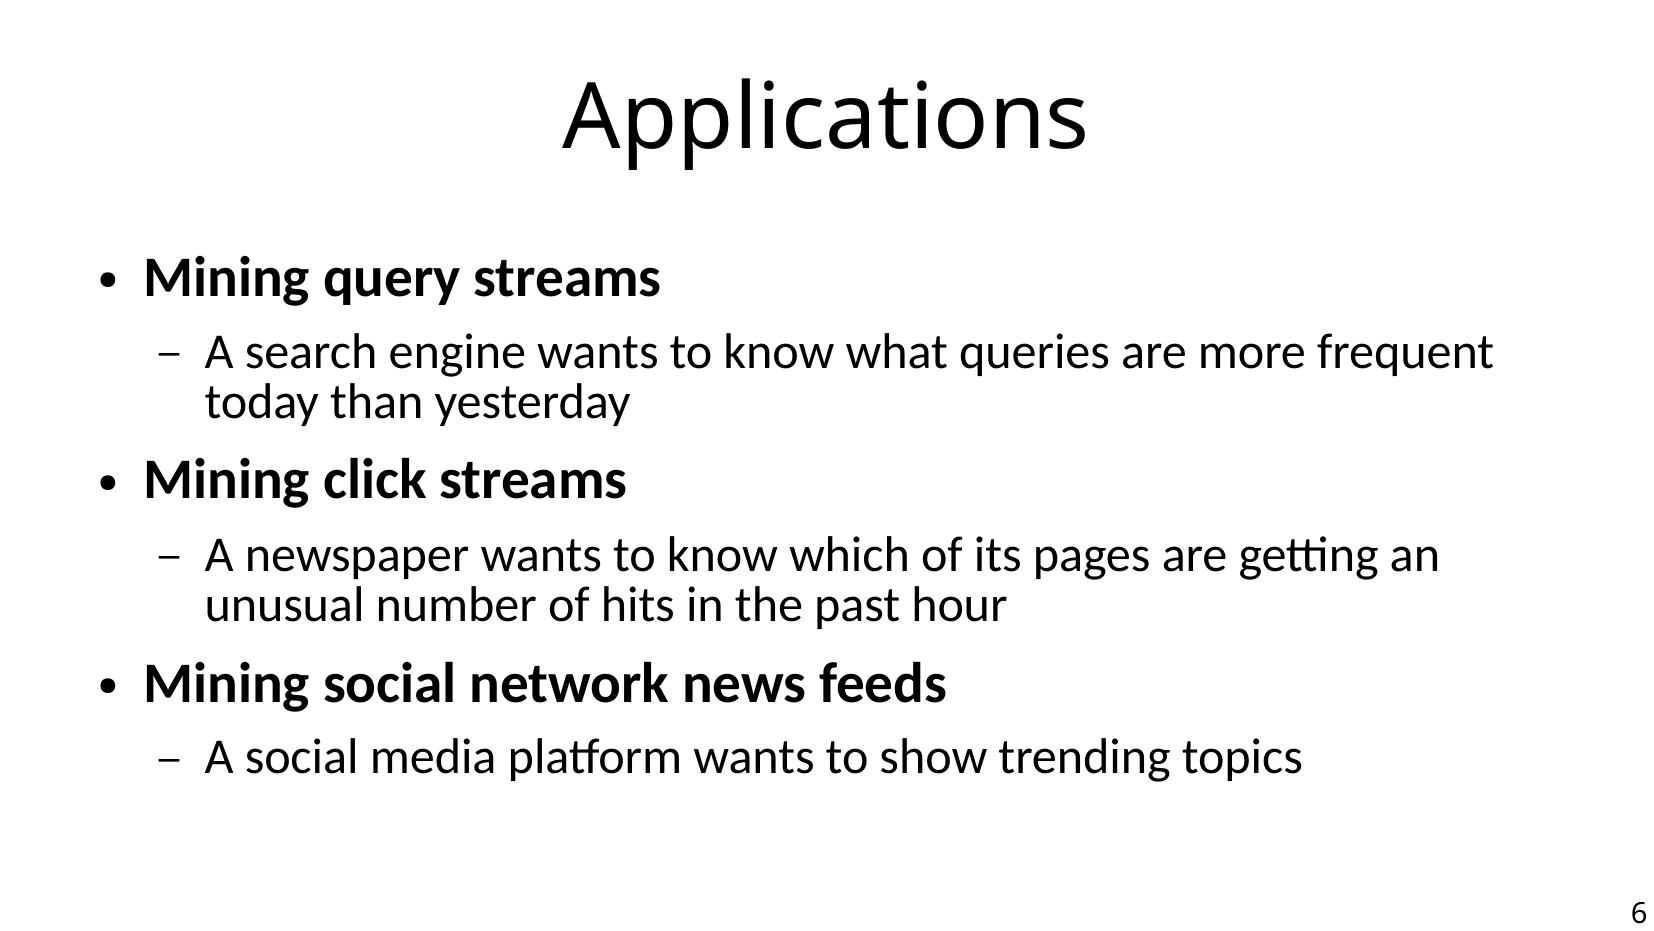

# Applications
Mining query streams
A search engine wants to know what queries are more frequent today than yesterday
Mining click streams
A newspaper wants to know which of its pages are getting an unusual number of hits in the past hour
Mining social network news feeds
A social media platform wants to show trending topics
6